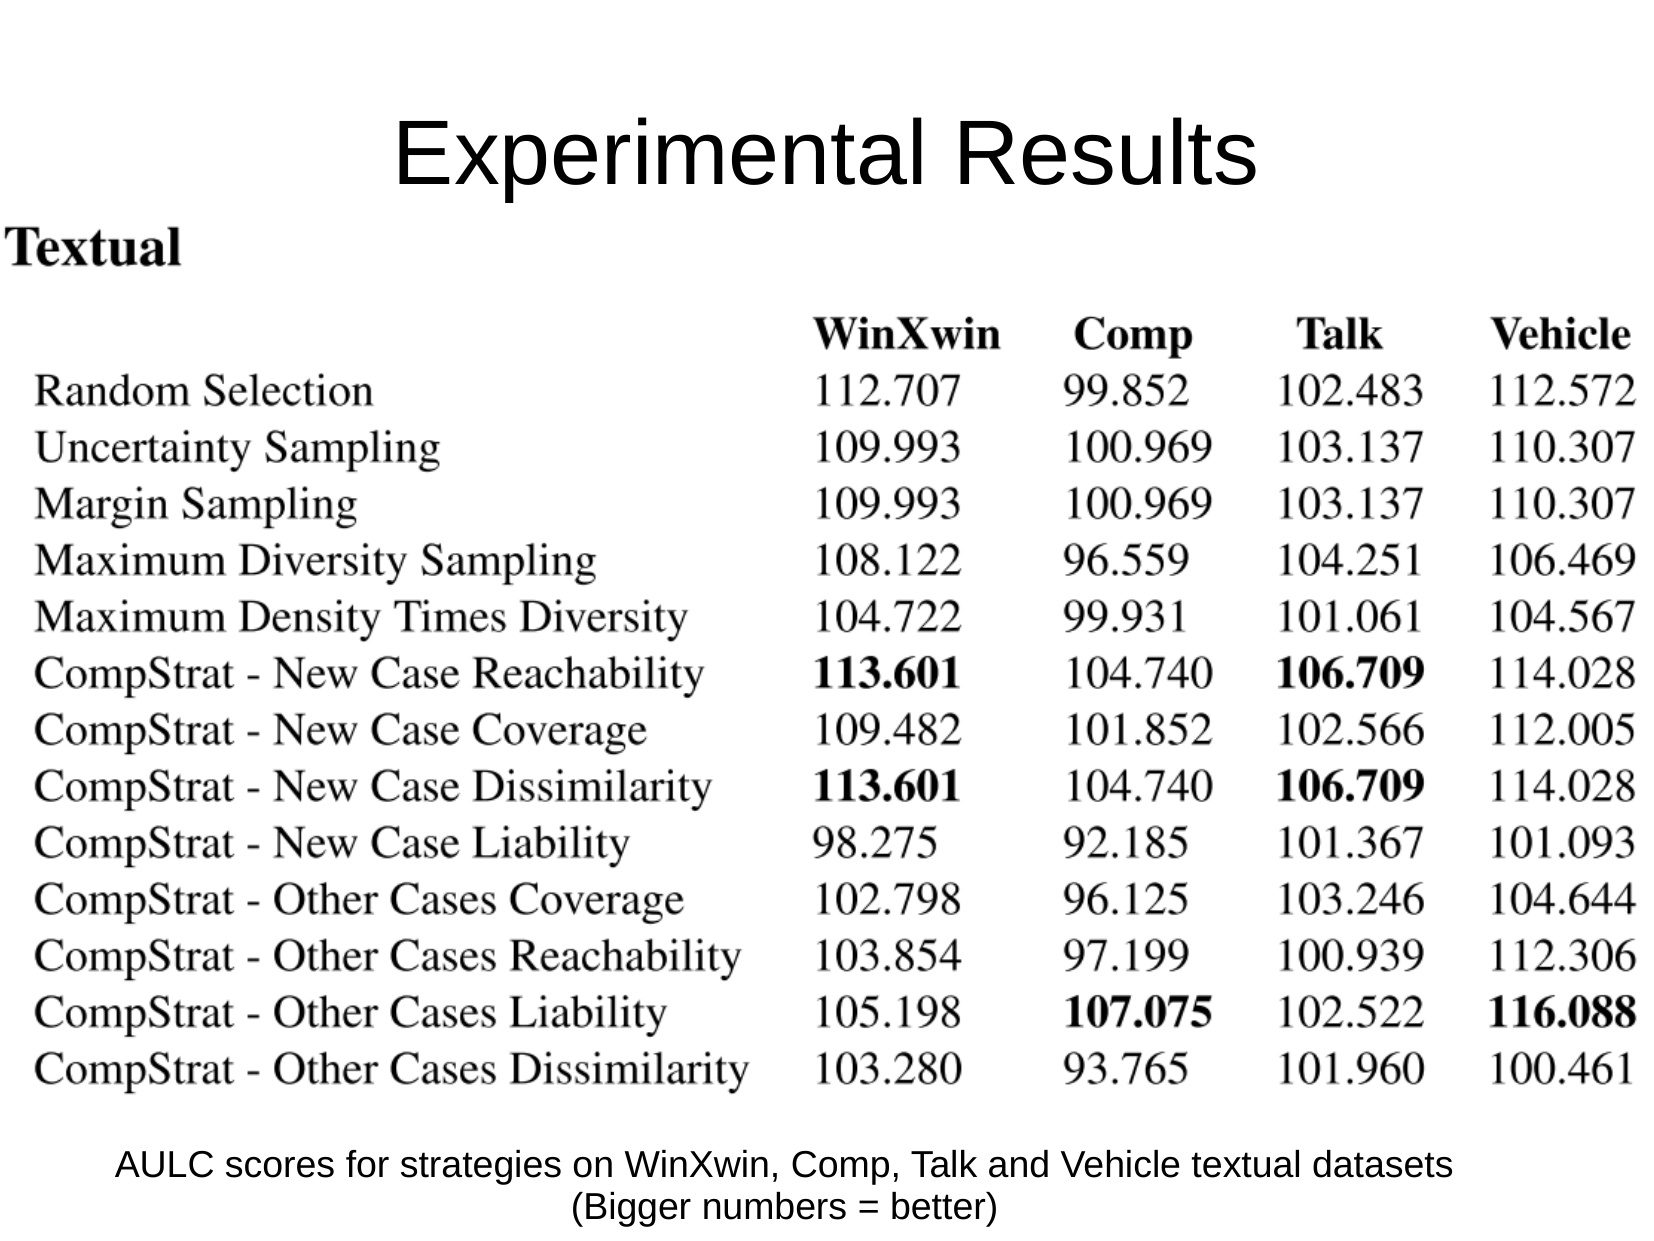

# Experimental Results
AULC scores for strategies on WinXwin, Comp, Talk and Vehicle textual datasets
(Bigger numbers = better)